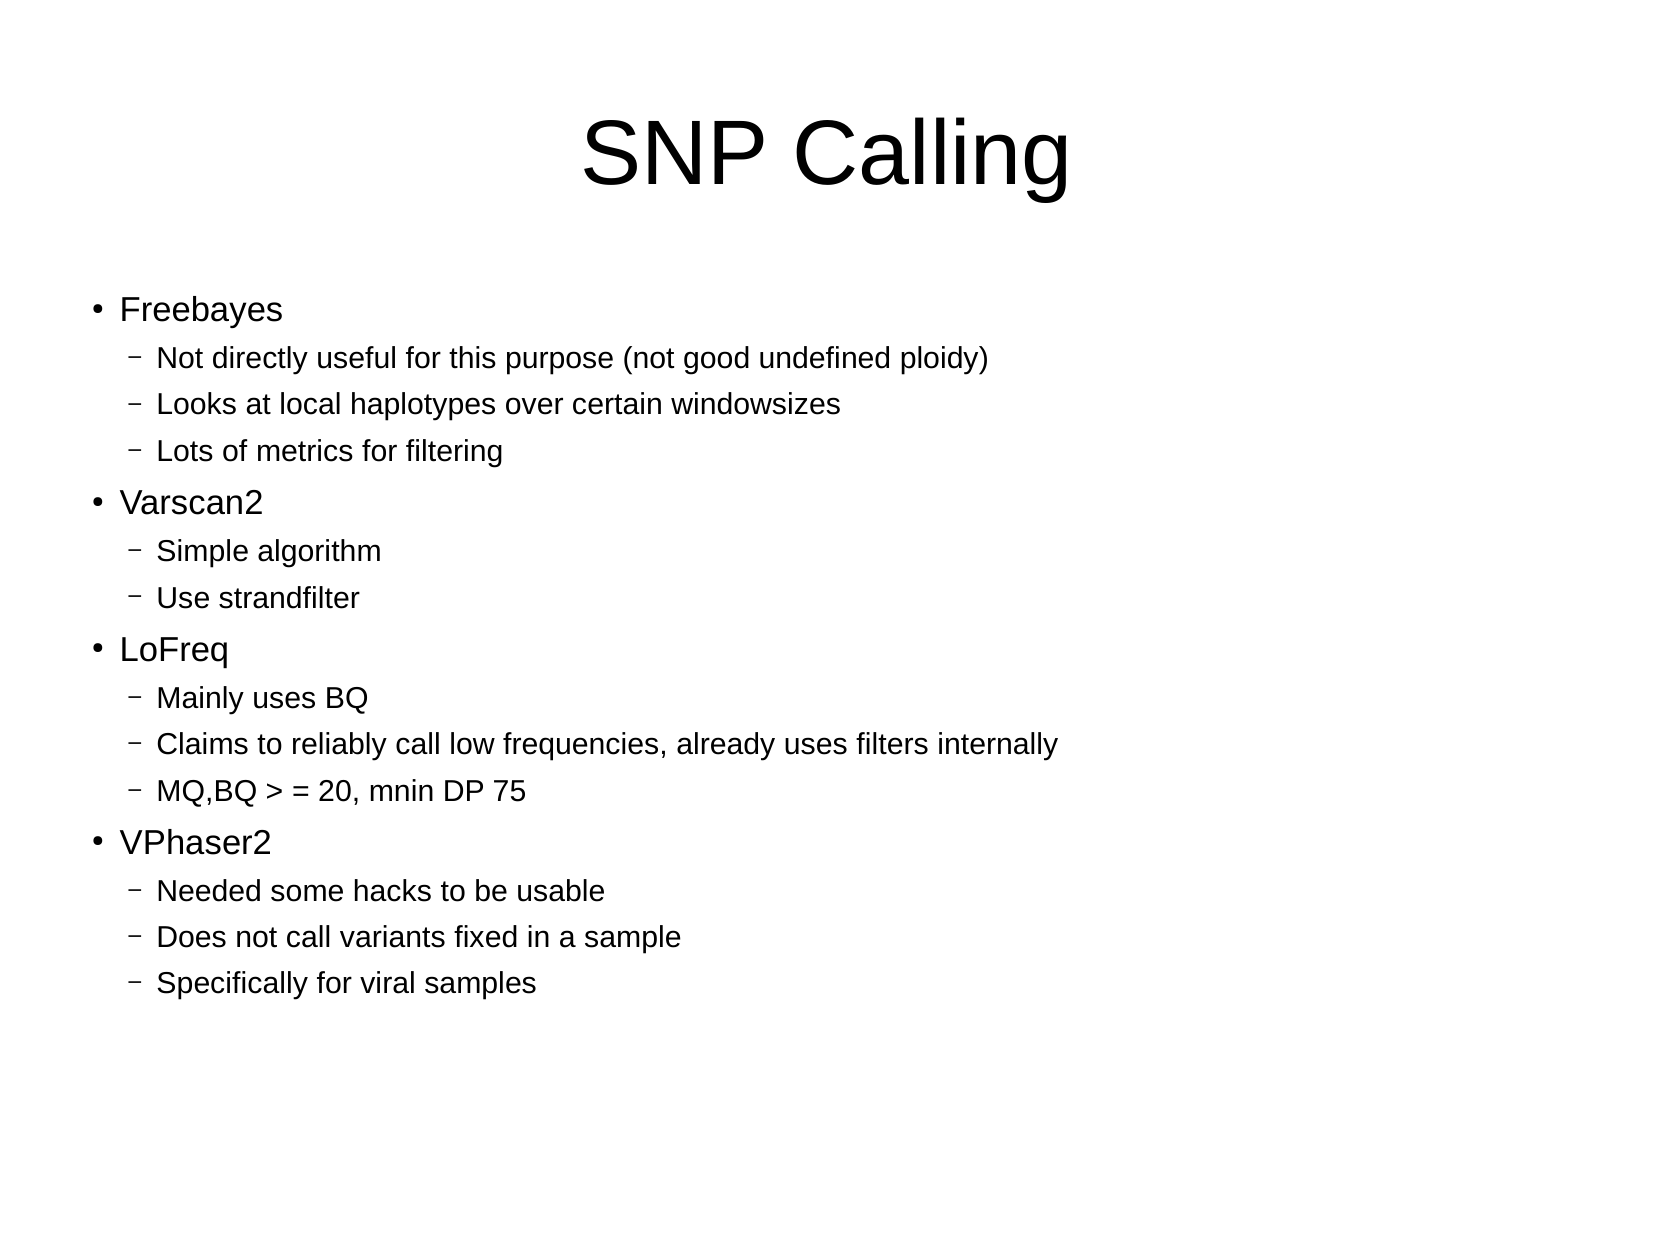

# SNP Calling
Freebayes
Not directly useful for this purpose (not good undefined ploidy)
Looks at local haplotypes over certain windowsizes
Lots of metrics for filtering
Varscan2
Simple algorithm
Use strandfilter
LoFreq
Mainly uses BQ
Claims to reliably call low frequencies, already uses filters internally
MQ,BQ > = 20, mnin DP 75
VPhaser2
Needed some hacks to be usable
Does not call variants fixed in a sample
Specifically for viral samples